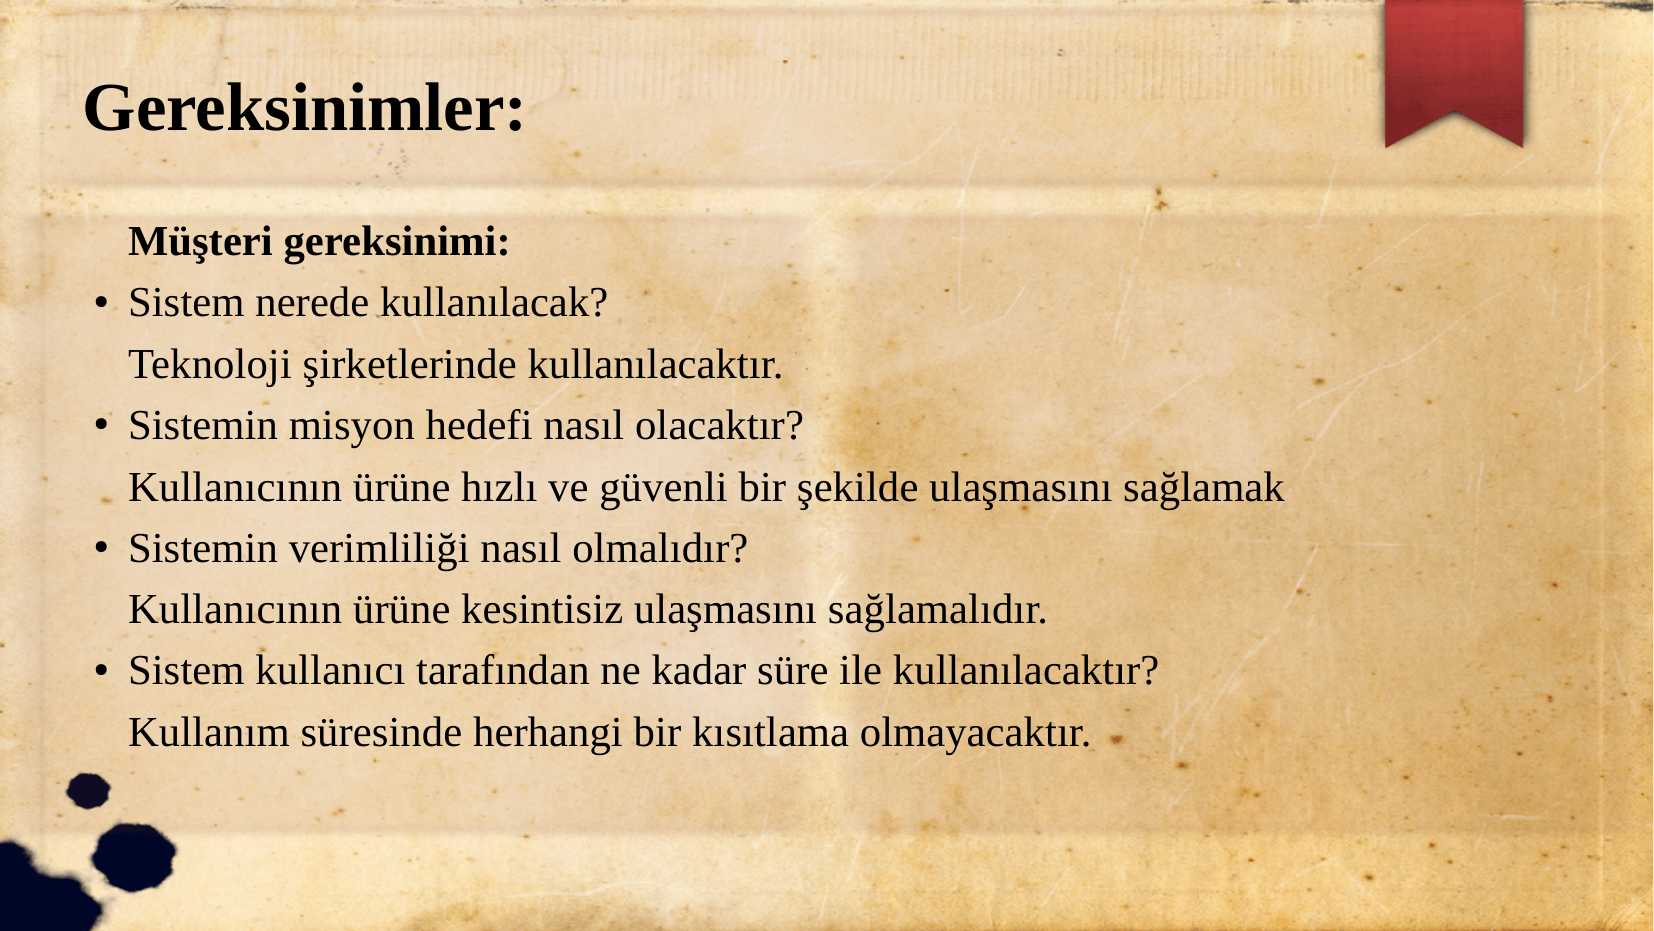

# Gereksinimler:
Müşteri gereksinimi:
Sistem nerede kullanılacak?
Teknoloji şirketlerinde kullanılacaktır.
Sistemin misyon hedefi nasıl olacaktır?
Kullanıcının ürüne hızlı ve güvenli bir şekilde ulaşmasını sağlamak
Sistemin verimliliği nasıl olmalıdır?
Kullanıcının ürüne kesintisiz ulaşmasını sağlamalıdır.
Sistem kullanıcı tarafından ne kadar süre ile kullanılacaktır?
Kullanım süresinde herhangi bir kısıtlama olmayacaktır.